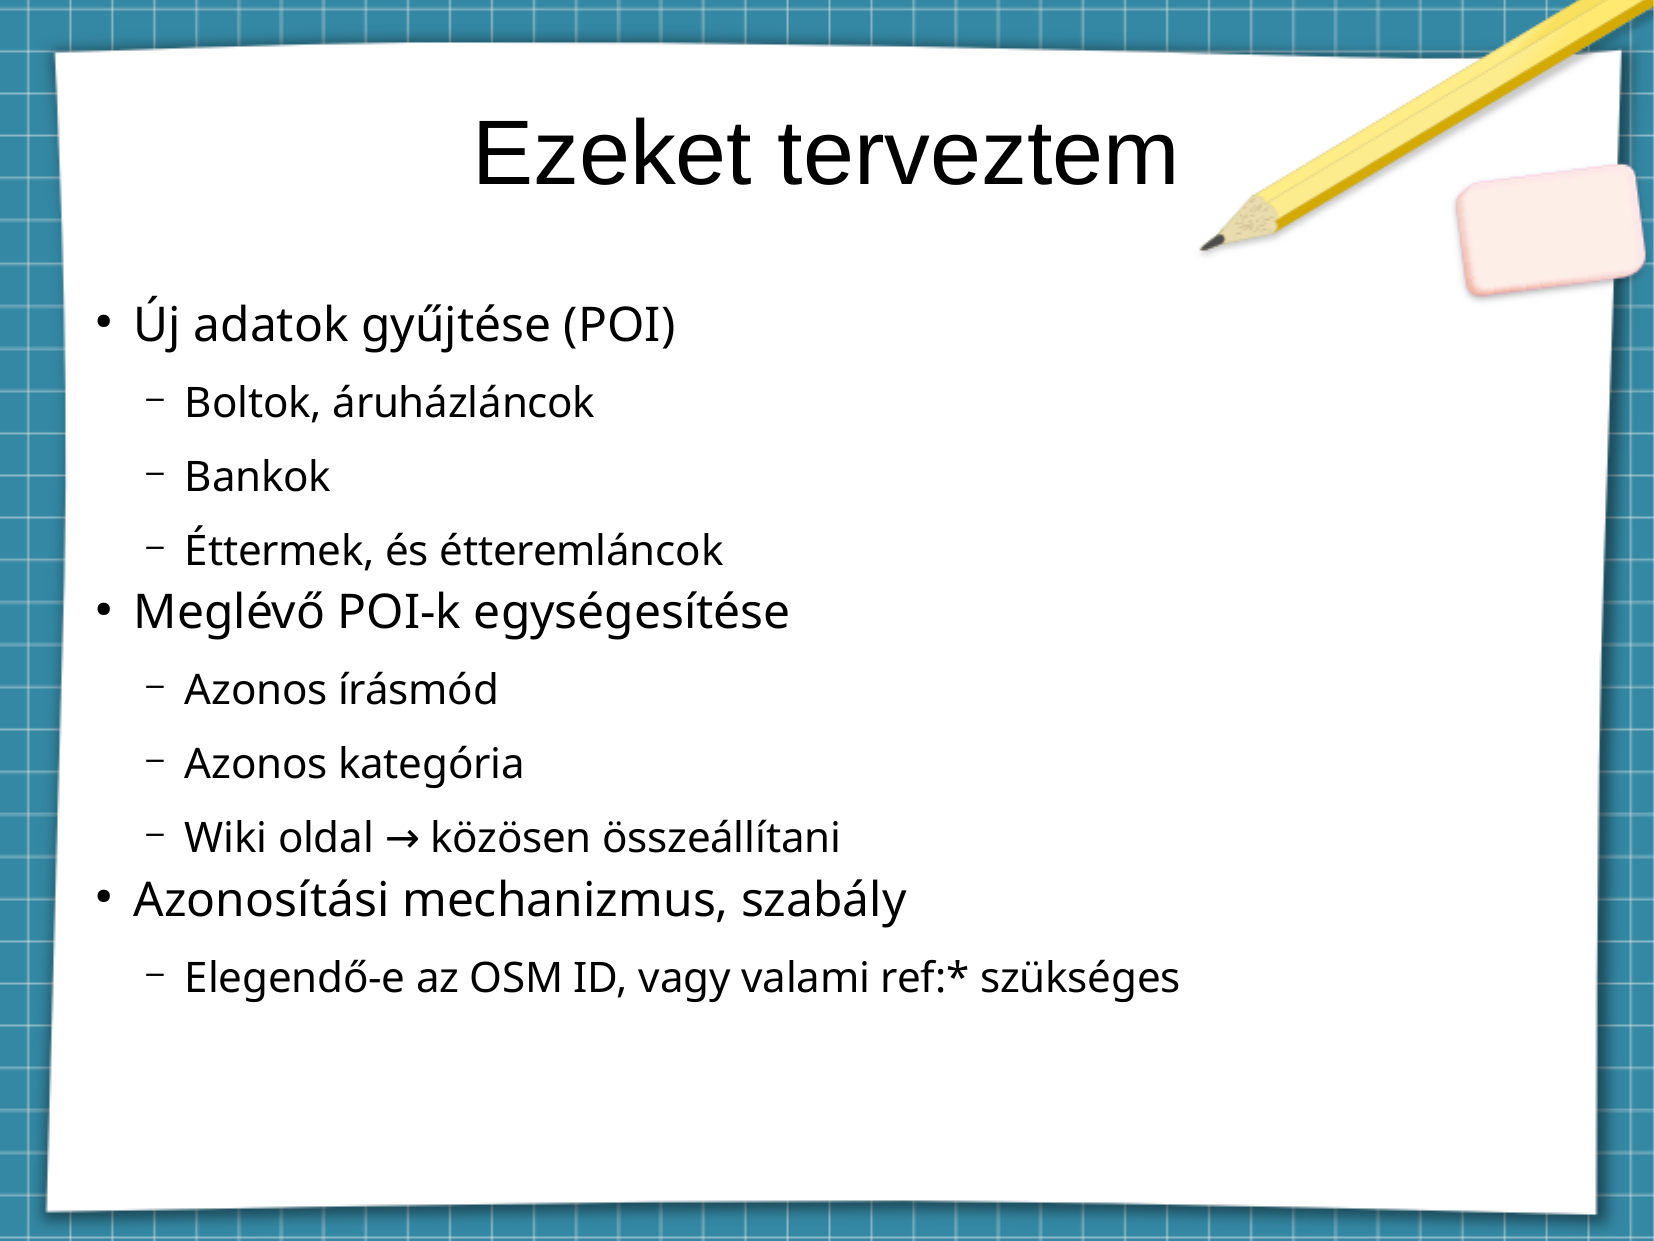

# Ezeket terveztem
Új adatok gyűjtése (POI)
Boltok, áruházláncok
Bankok
Éttermek, és étteremláncok
Meglévő POI-k egységesítése
Azonos írásmód
Azonos kategória
Wiki oldal → közösen összeállítani
Azonosítási mechanizmus, szabály
Elegendő-e az OSM ID, vagy valami ref:* szükséges